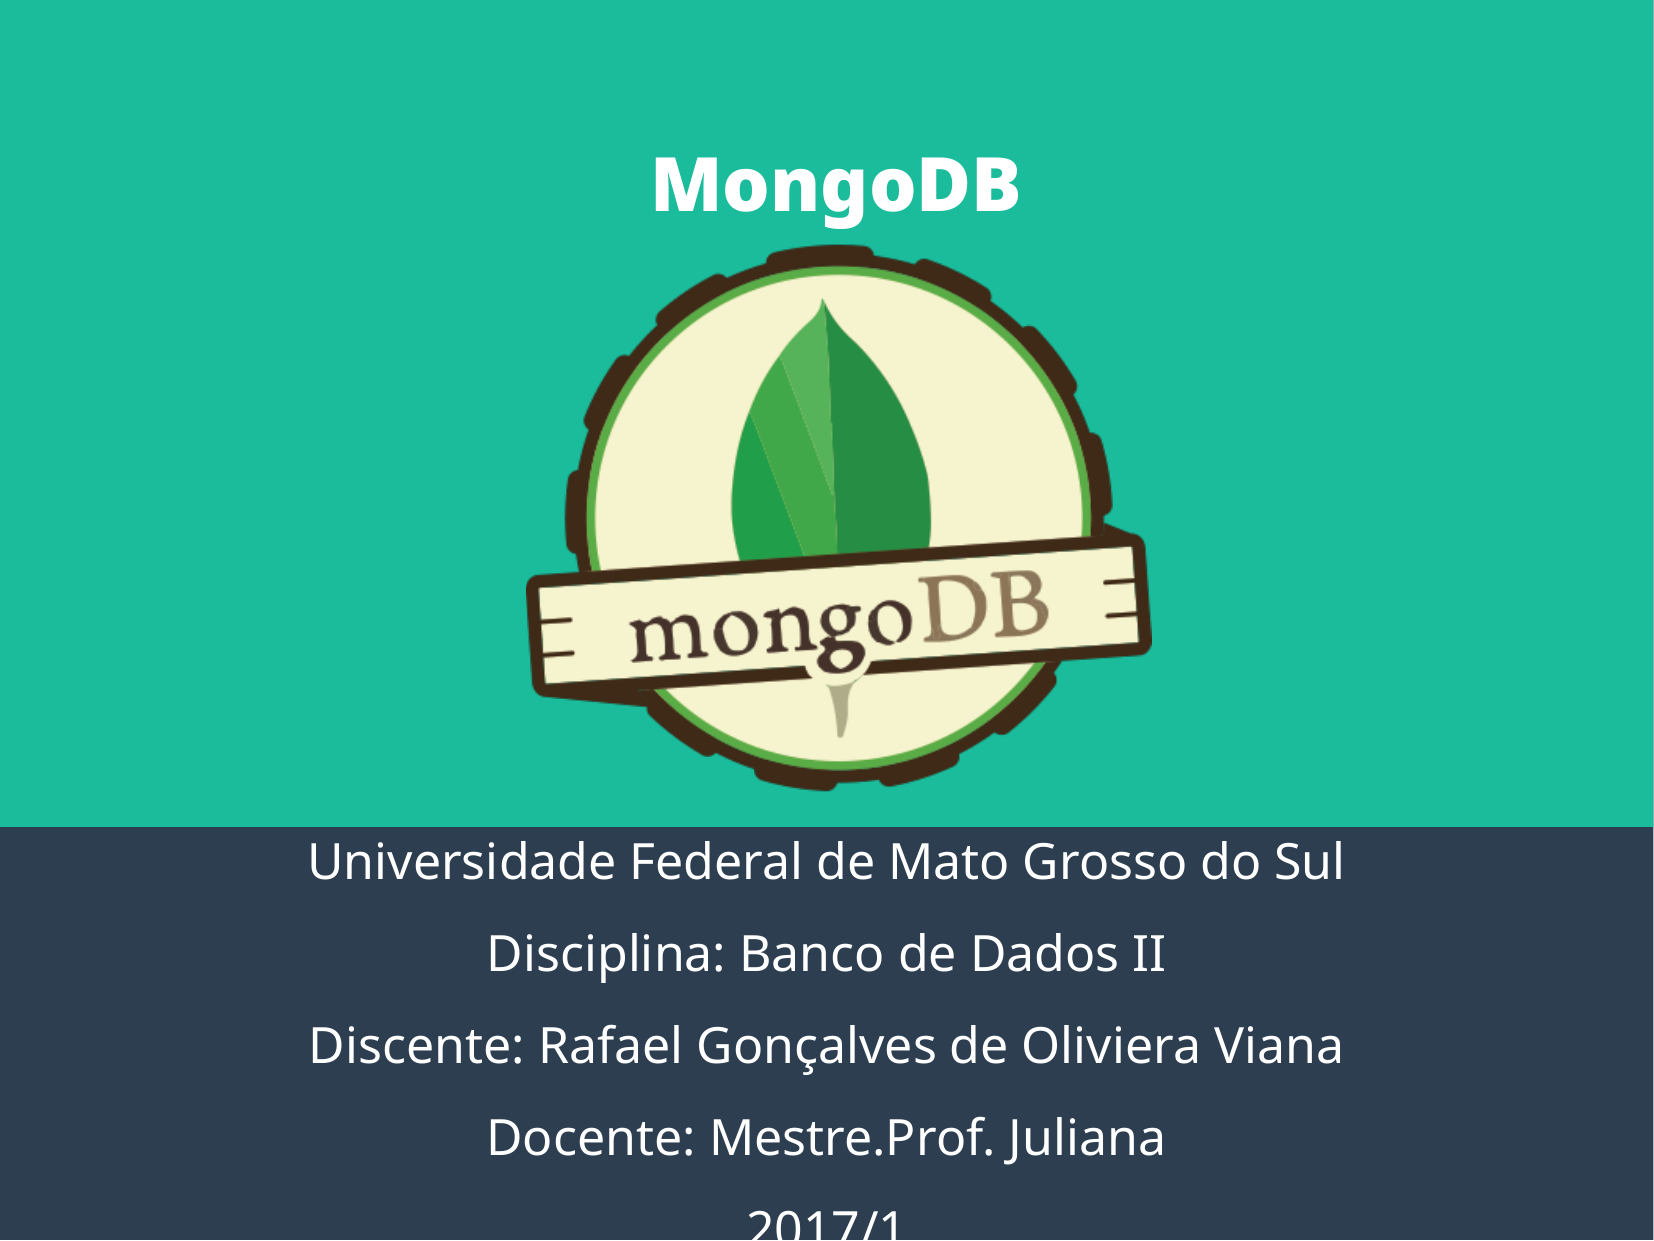

# MongoDB
Universidade Federal de Mato Grosso do Sul
Disciplina: Banco de Dados II
Discente: Rafael Gonçalves de Oliviera Viana
Docente: Mestre.Prof. Juliana
2017/1